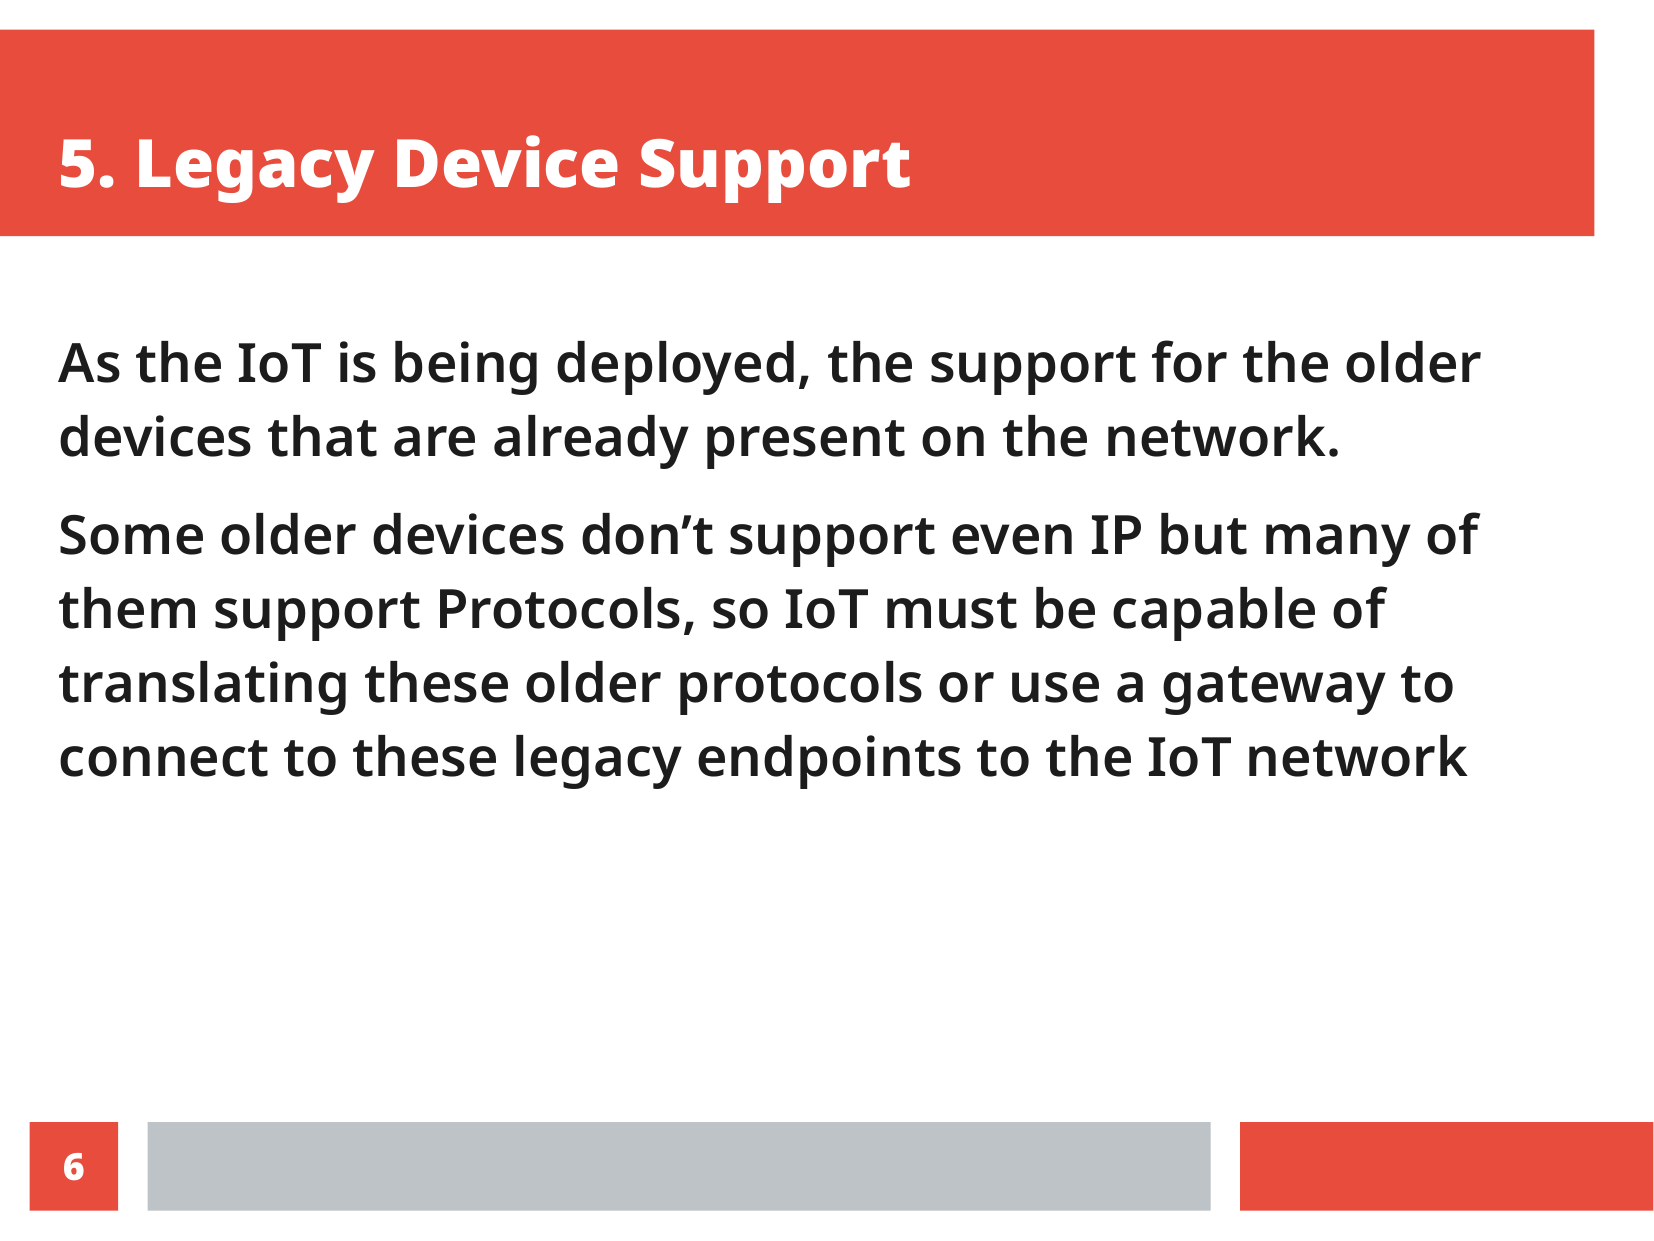

# 5. Legacy Device Support
As the IoT is being deployed, the support for the older devices that are already present on the network.
Some older devices don’t support even IP but many of them support Protocols, so IoT must be capable of translating these older protocols or use a gateway to connect to these legacy endpoints to the IoT network
6